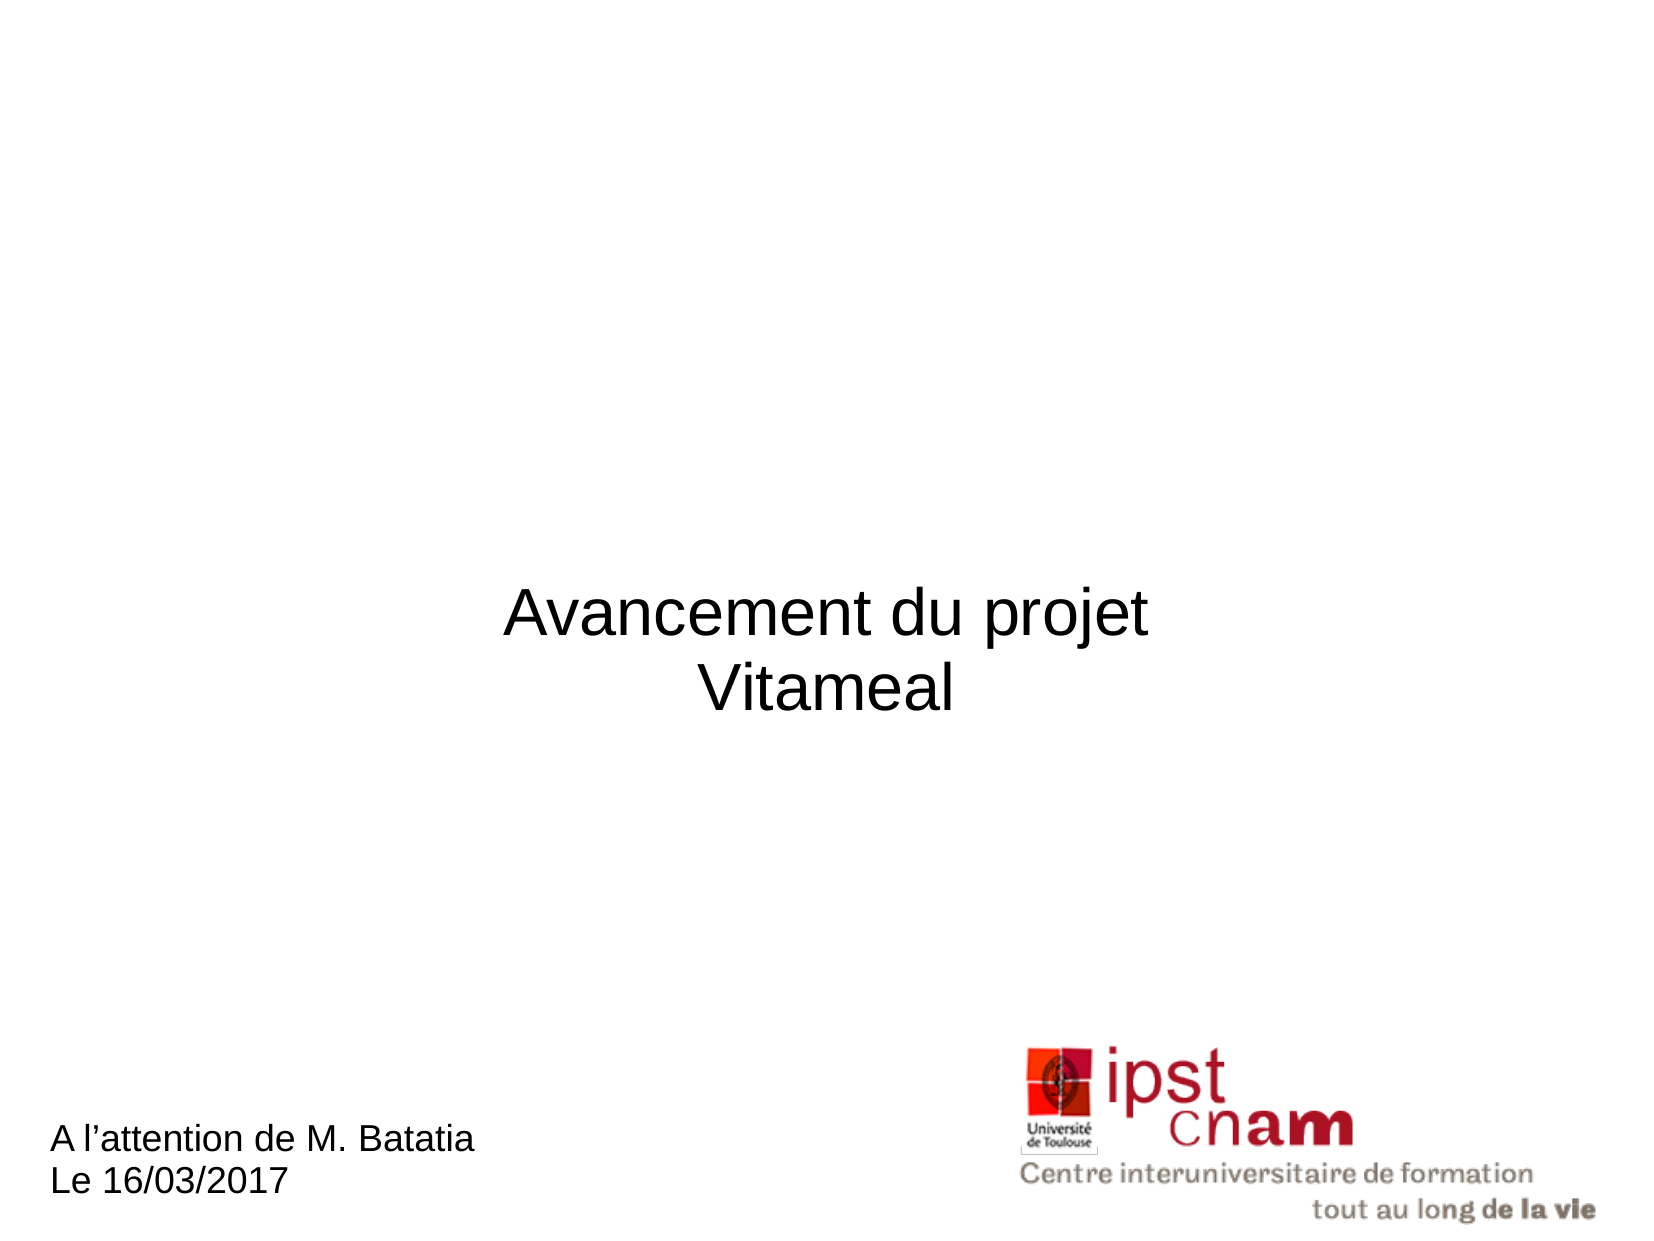

#
Avancement du projet
Vitameal
A l’attention de M. Batatia
Le 16/03/2017